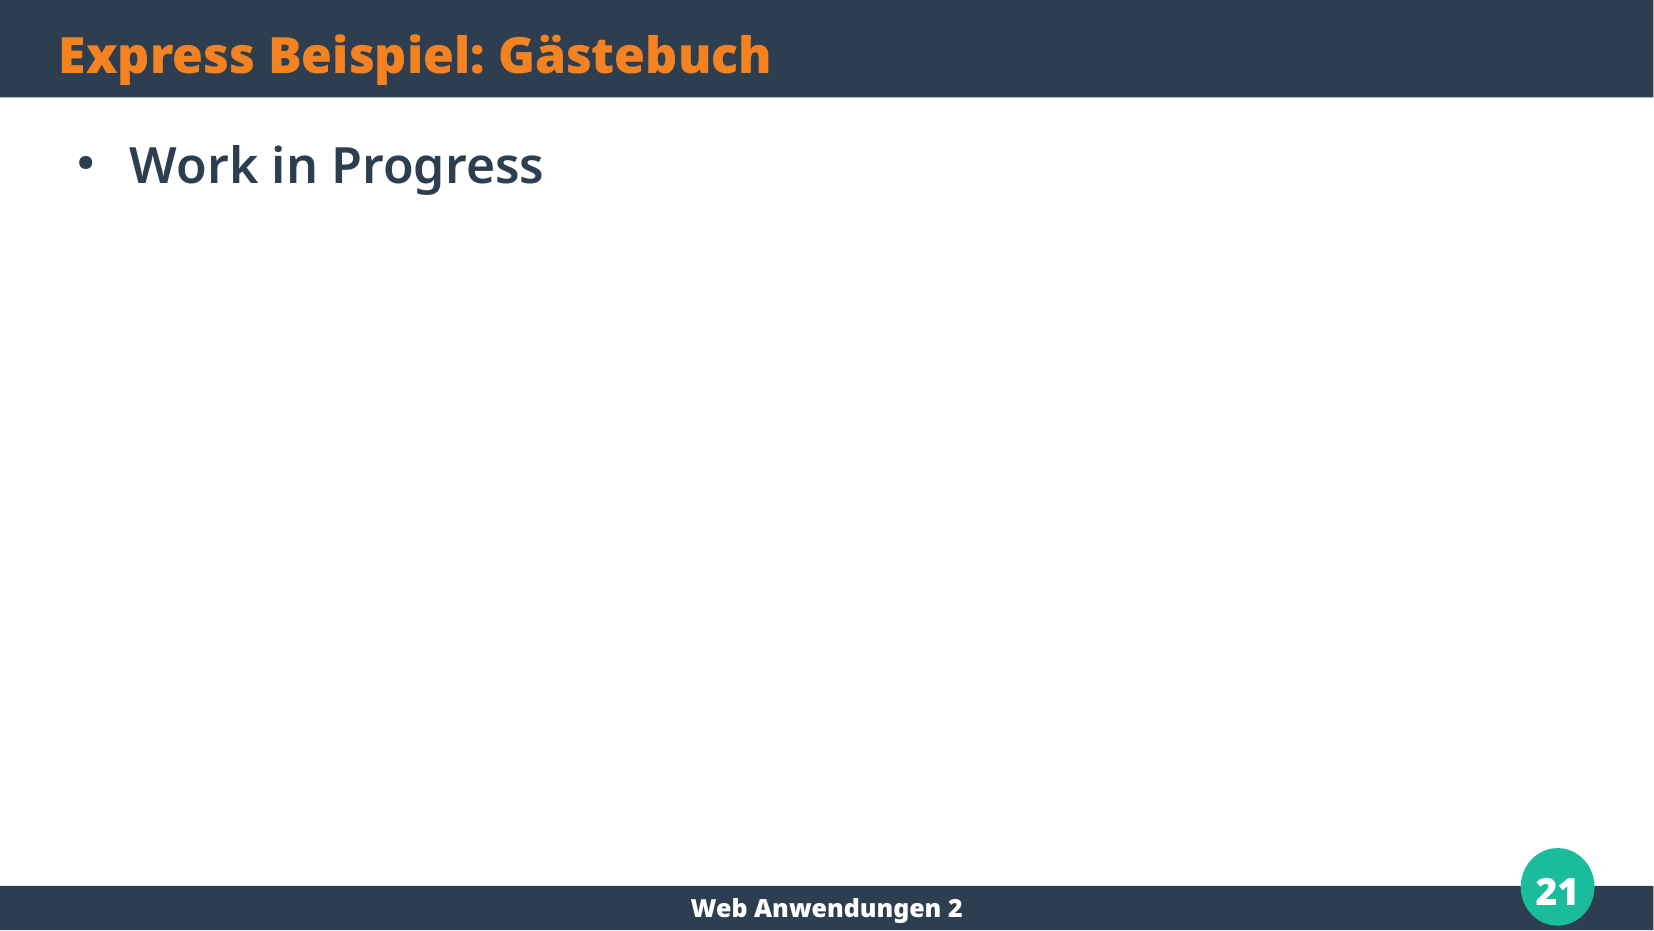

# Express Beispiel: Gästebuch
Work in Progress
21